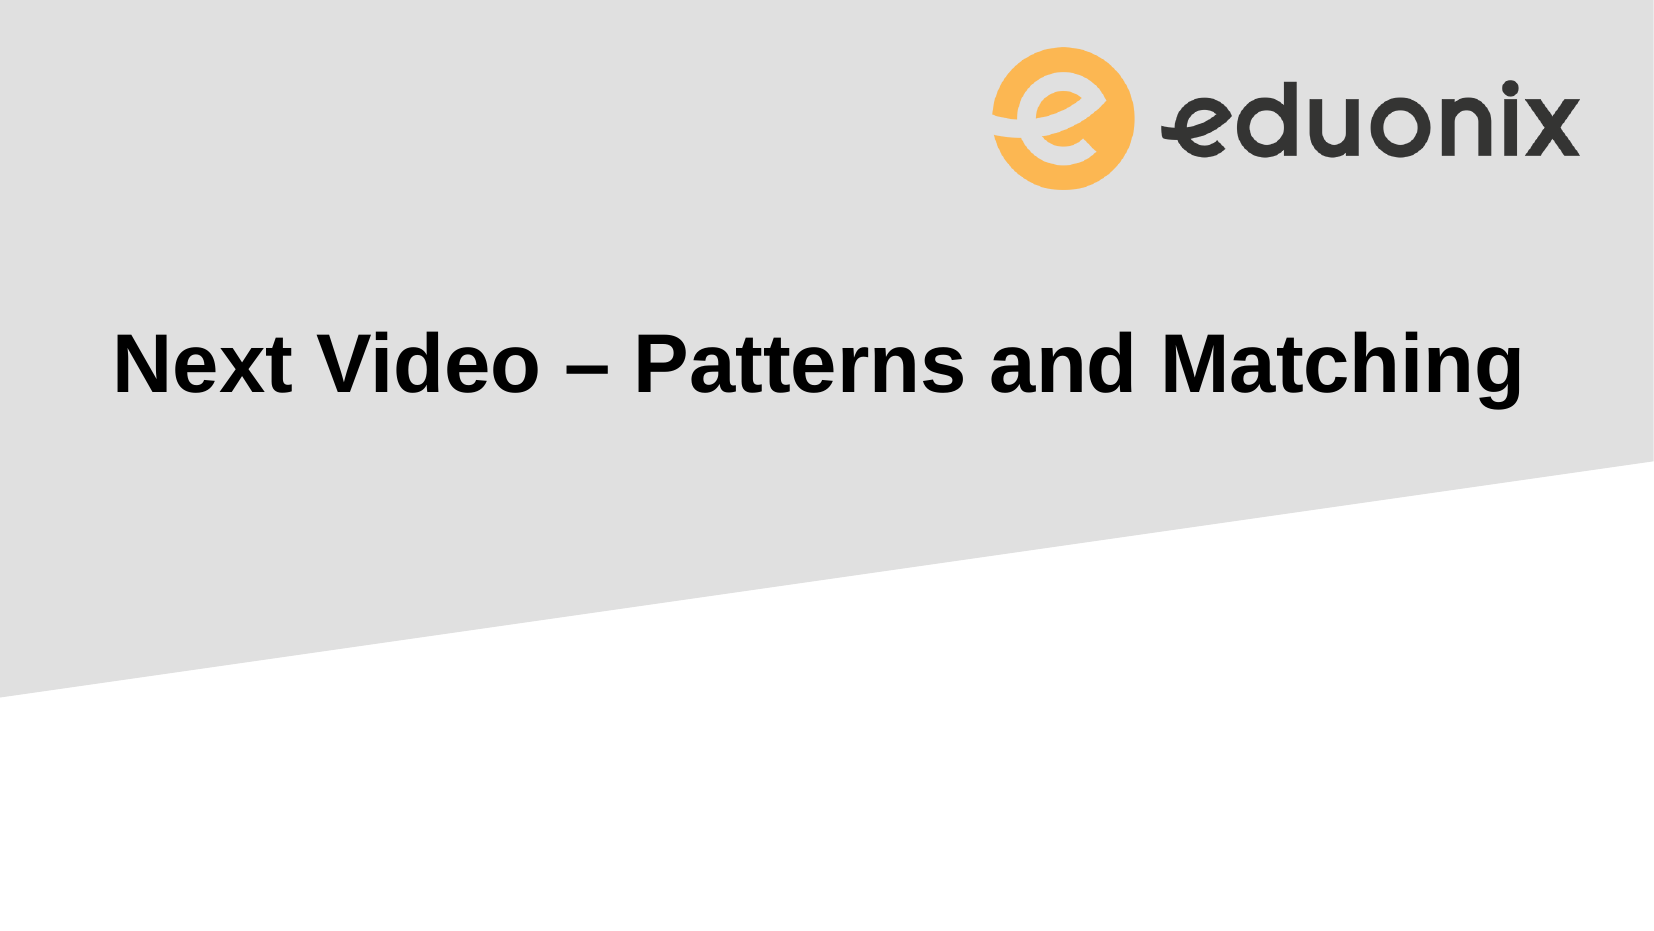

# Next Video – Patterns and Matching